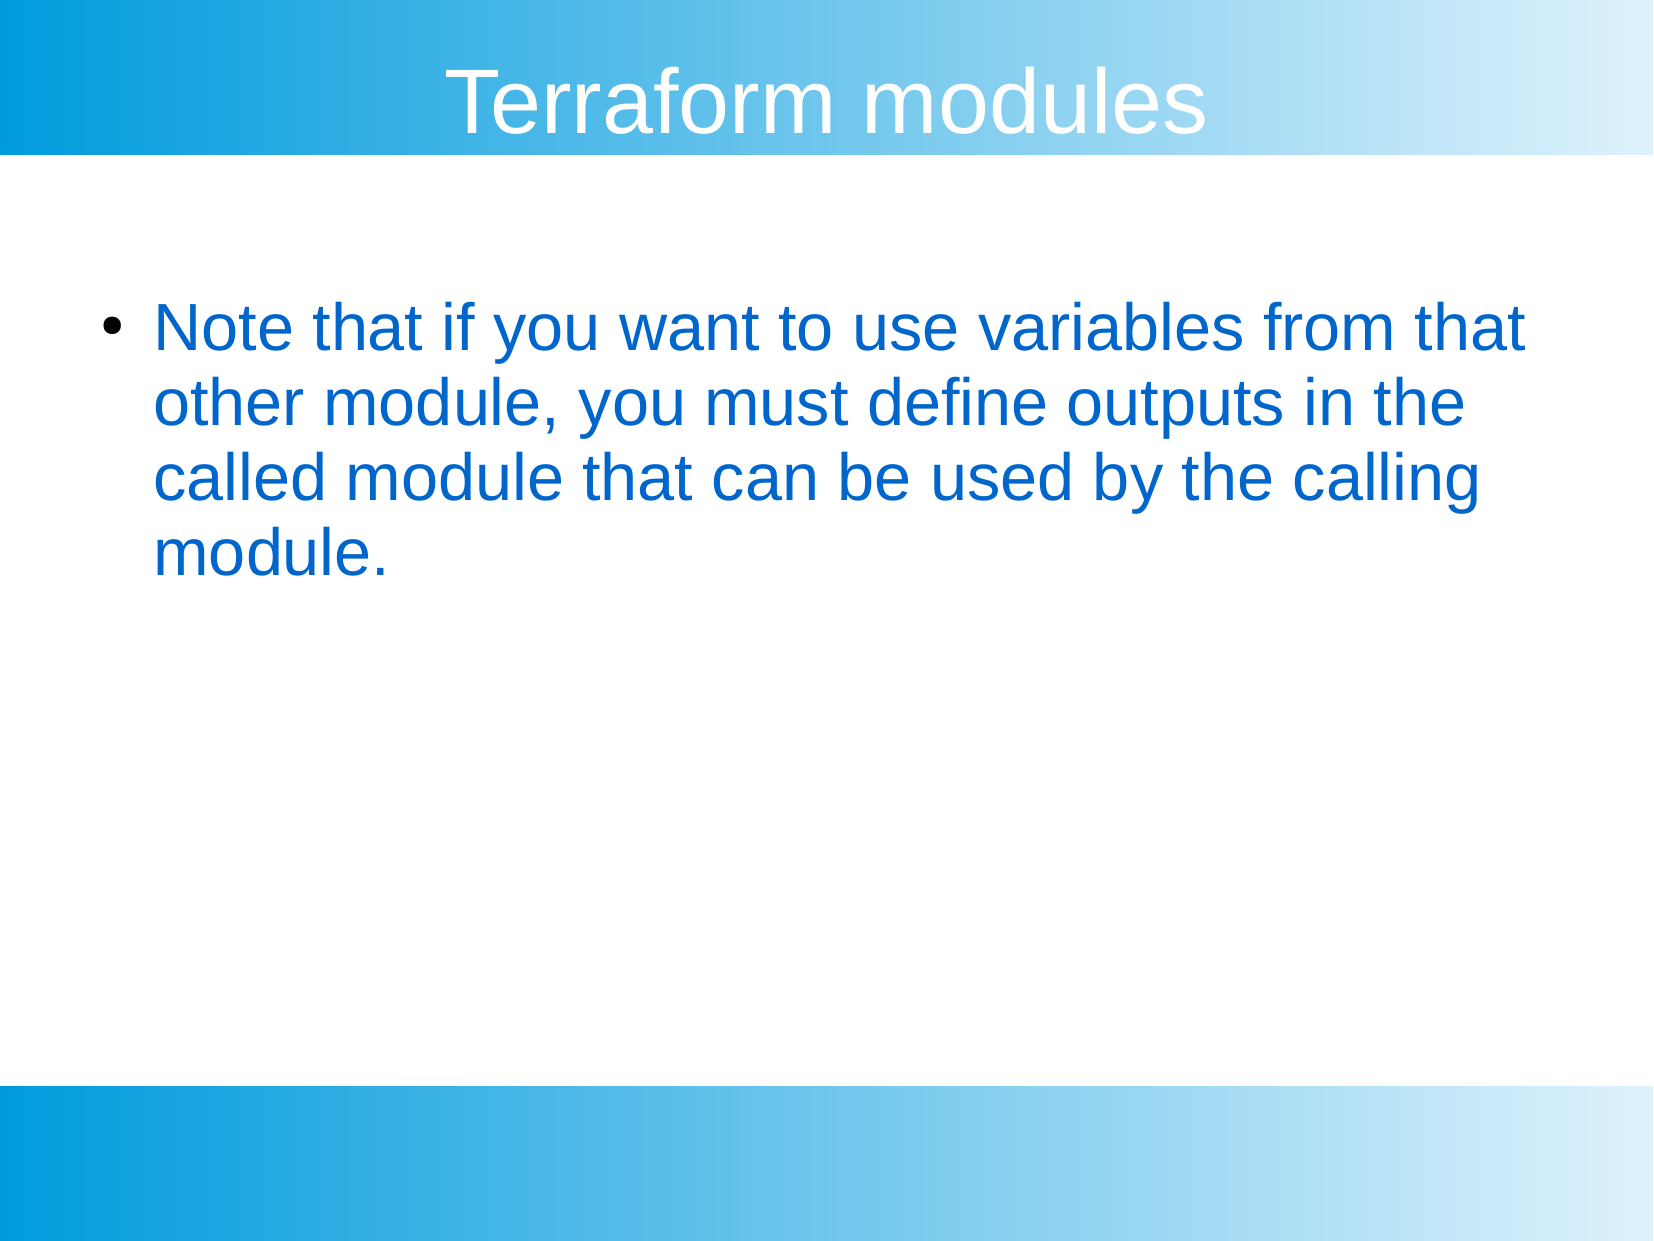

# Terraform modules
Note that if you want to use variables from that other module, you must define outputs in the called module that can be used by the calling module.